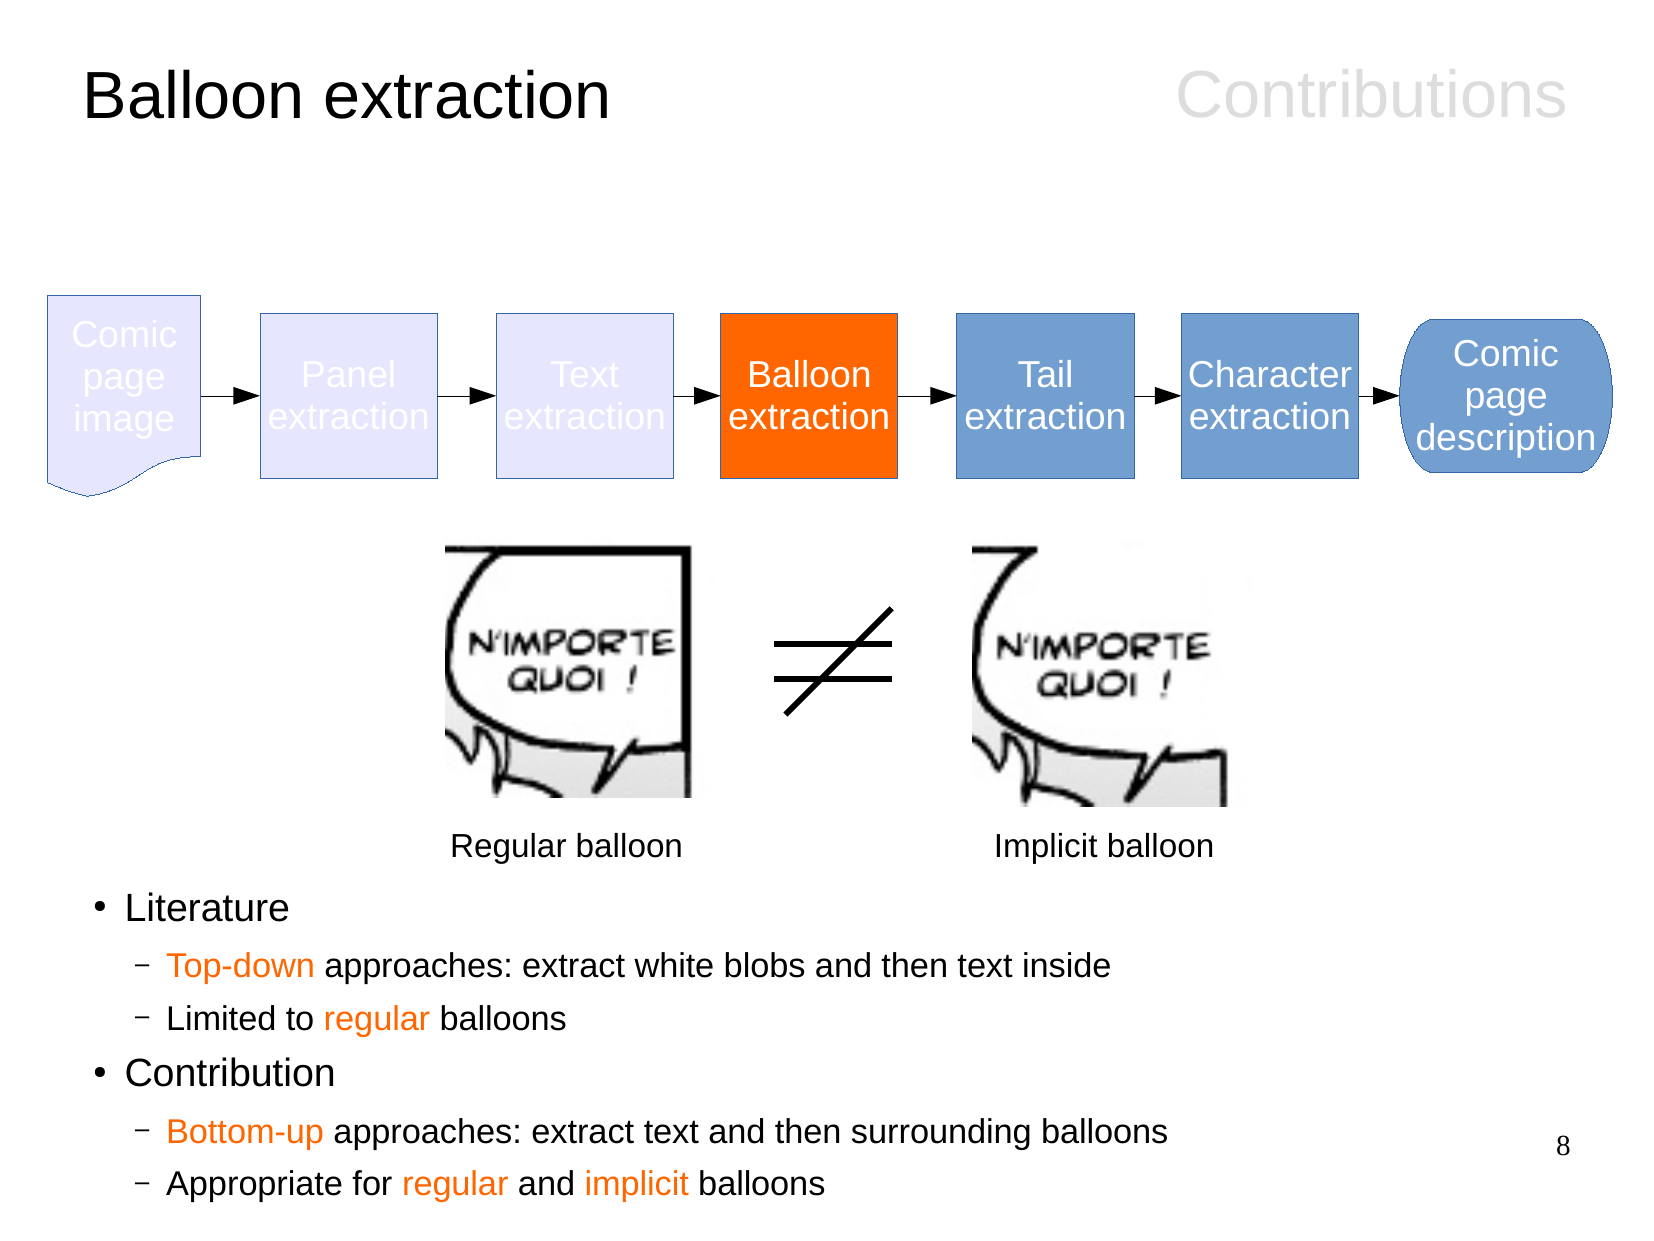

# Balloon extraction
Comic
page
image
Panel
extraction
Text
extraction
Balloon
extraction
Tail
extraction
Character
extraction
Comic
page
description
Regular balloon
Implicit balloon
Literature
Top-down approaches: extract white blobs and then text inside
Limited to regular balloons
Contribution
Bottom-up approaches: extract text and then surrounding balloons
Appropriate for regular and implicit balloons
8